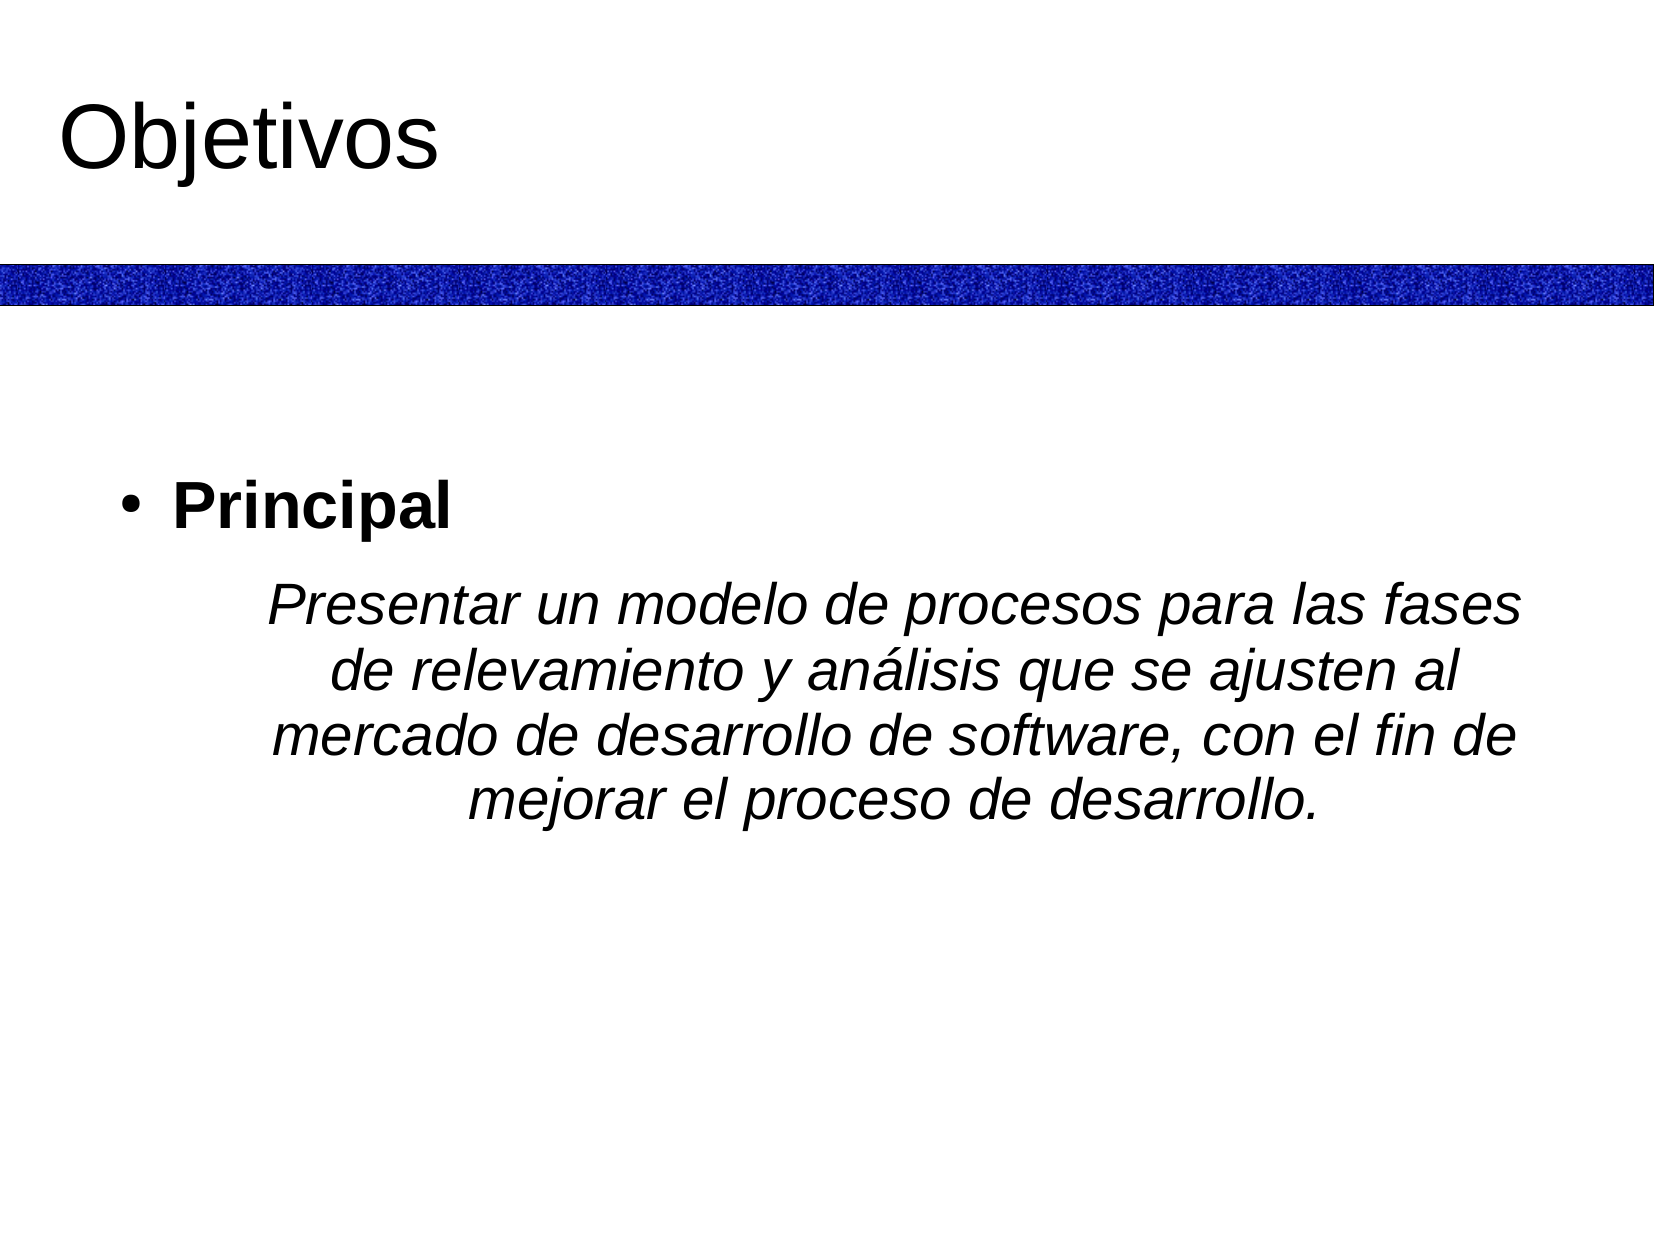

# Objetivos
Principal
Presentar un modelo de procesos para las fases de relevamiento y análisis que se ajusten al mercado de desarrollo de software, con el fin de mejorar el proceso de desarrollo.